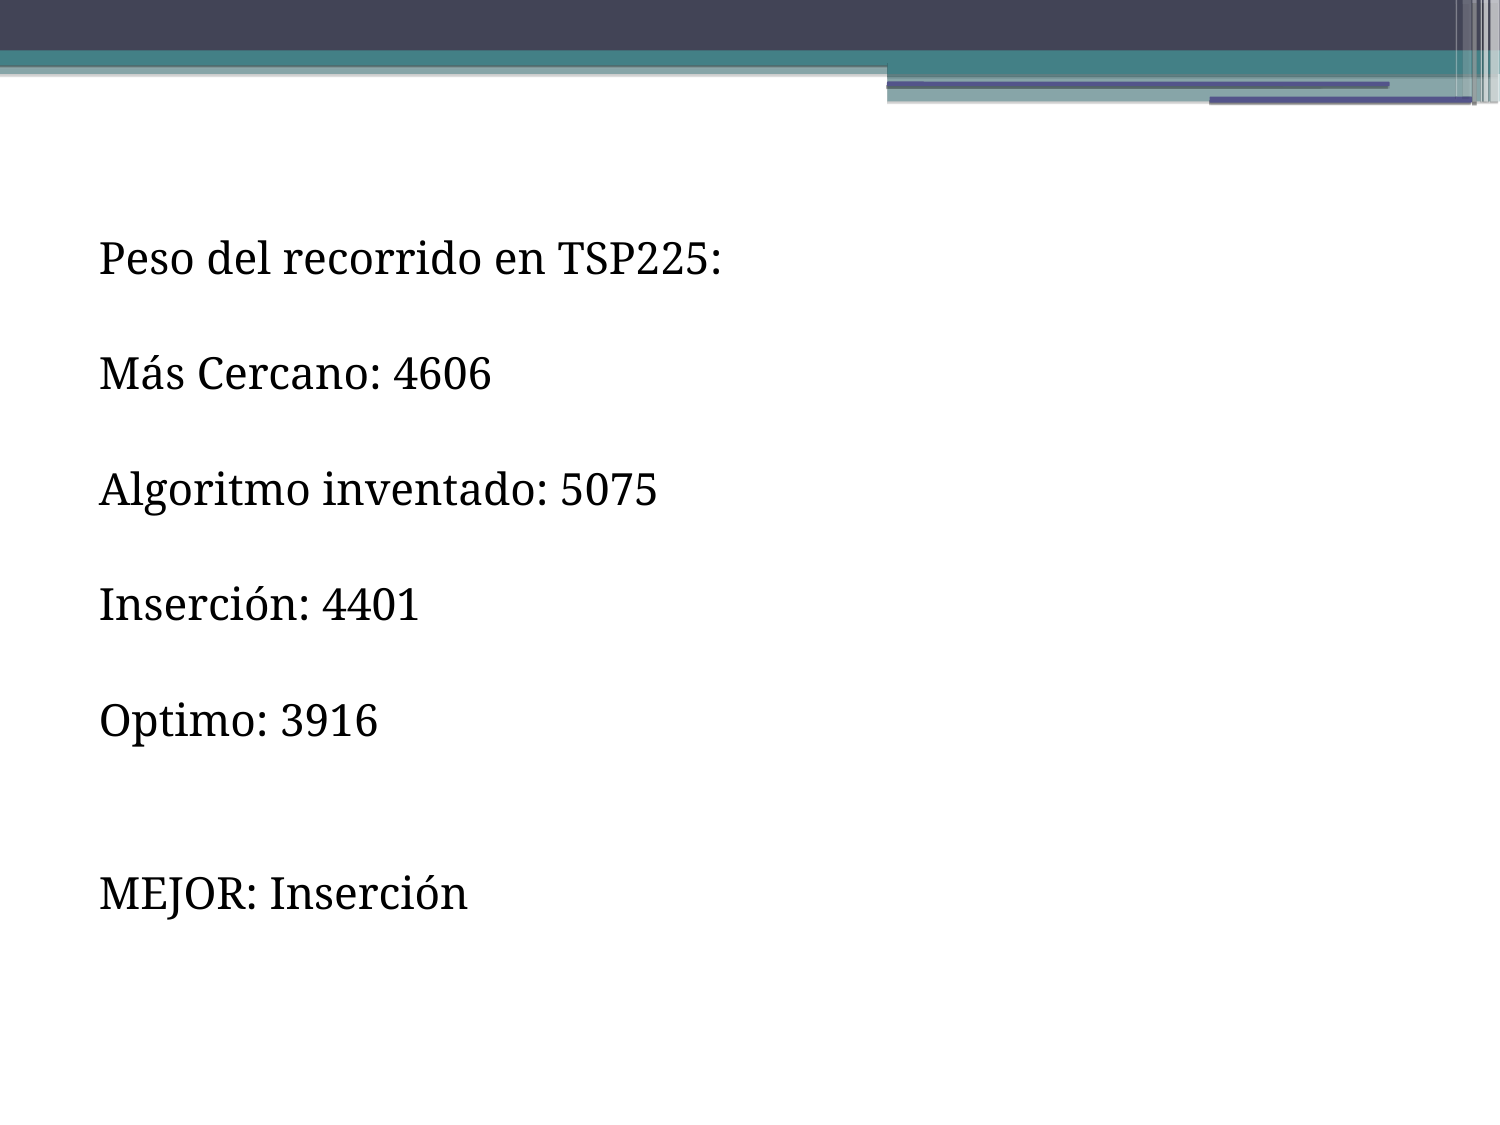

# Peso del recorrido en TSP225:
Más Cercano: 4606
Algoritmo inventado: 5075
Inserción: 4401
Optimo: 3916
MEJOR: Inserción